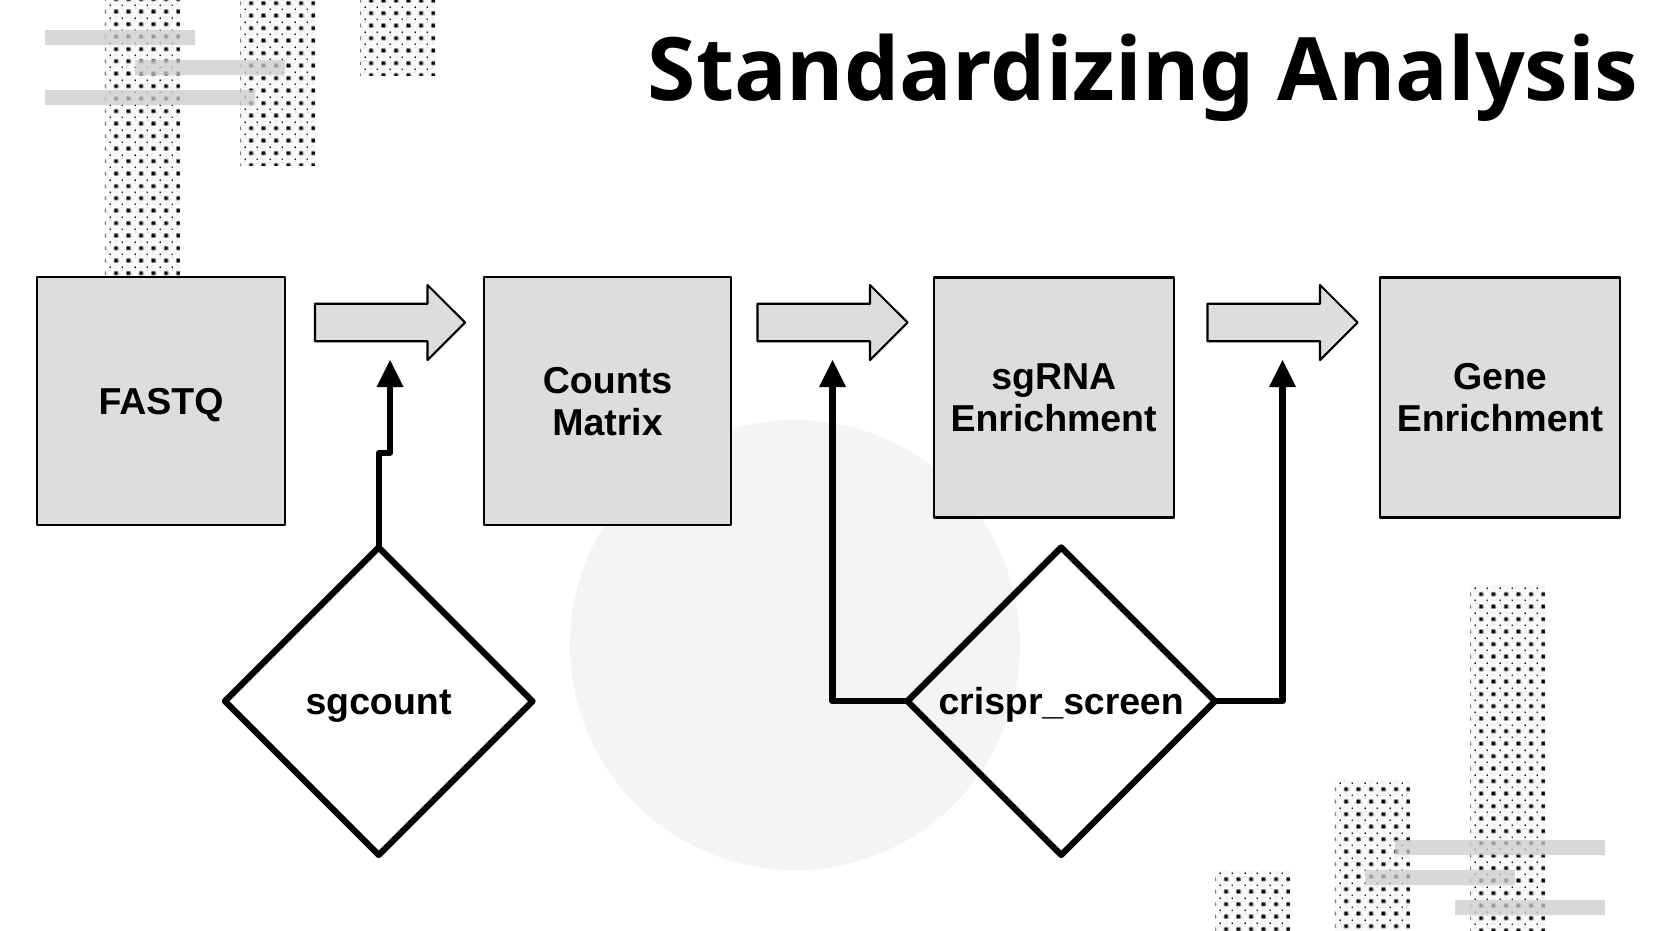

Standardizing Analysis
FASTQ
Counts
Matrix
sgRNA
Enrichment
Gene
Enrichment
sgcount
crispr_screen